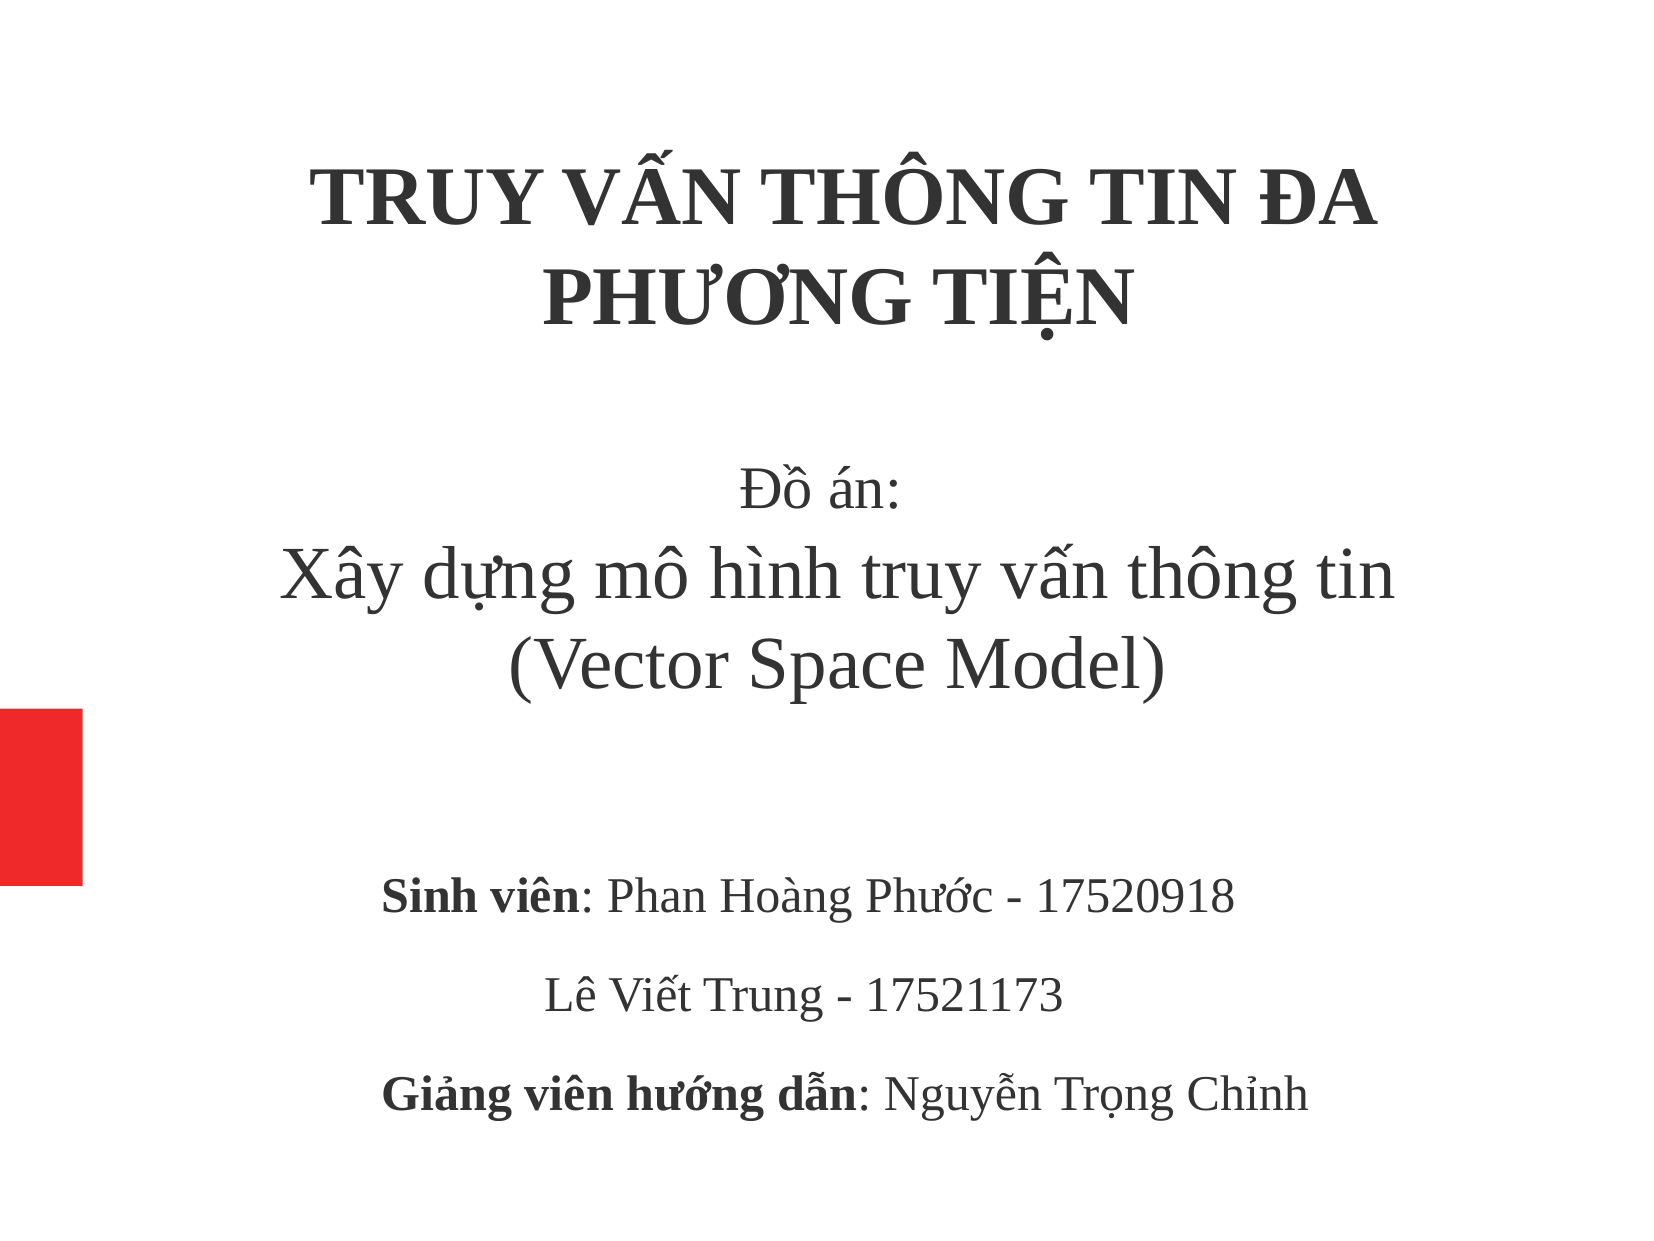

# TRUY VẤN THÔNG TIN ĐA PHƯƠNG TIỆN
Đồ án:
Xây dựng mô hình truy vấn thông tin
(Vector Space Model)
Sinh viên: Phan Hoàng Phước - 17520918
	 Lê Viết Trung - 17521173
Giảng viên hướng dẫn: Nguyễn Trọng Chỉnh